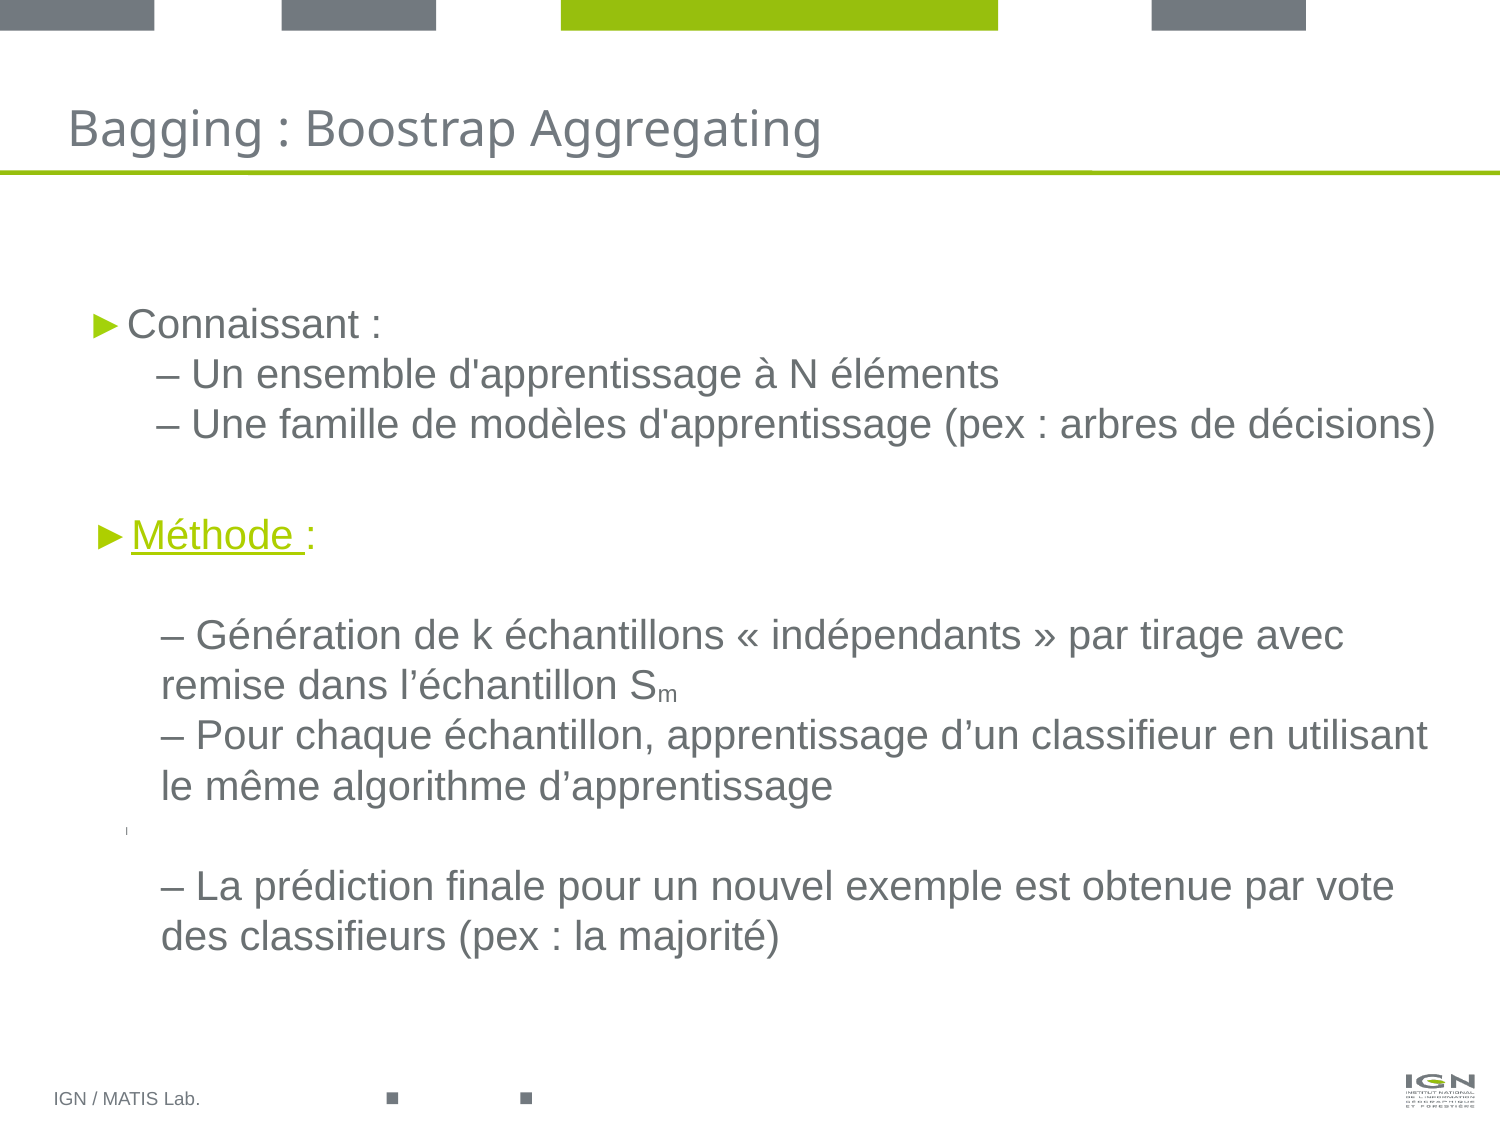

Bagging : Boostrap Aggregating
►Connaissant :
– Un ensemble d'apprentissage à N éléments
– Une famille de modèles d'apprentissage (pex : arbres de décisions)
►Méthode :
– Génération de k échantillons « indépendants » par tirage avec remise dans l’échantillon Sm
– Pour chaque échantillon, apprentissage d’un classifieur en utilisant le même algorithme d’apprentissage
– La prédiction finale pour un nouvel exemple est obtenue par vote des classifieurs (pex : la majorité)
IGN / MATIS Lab.